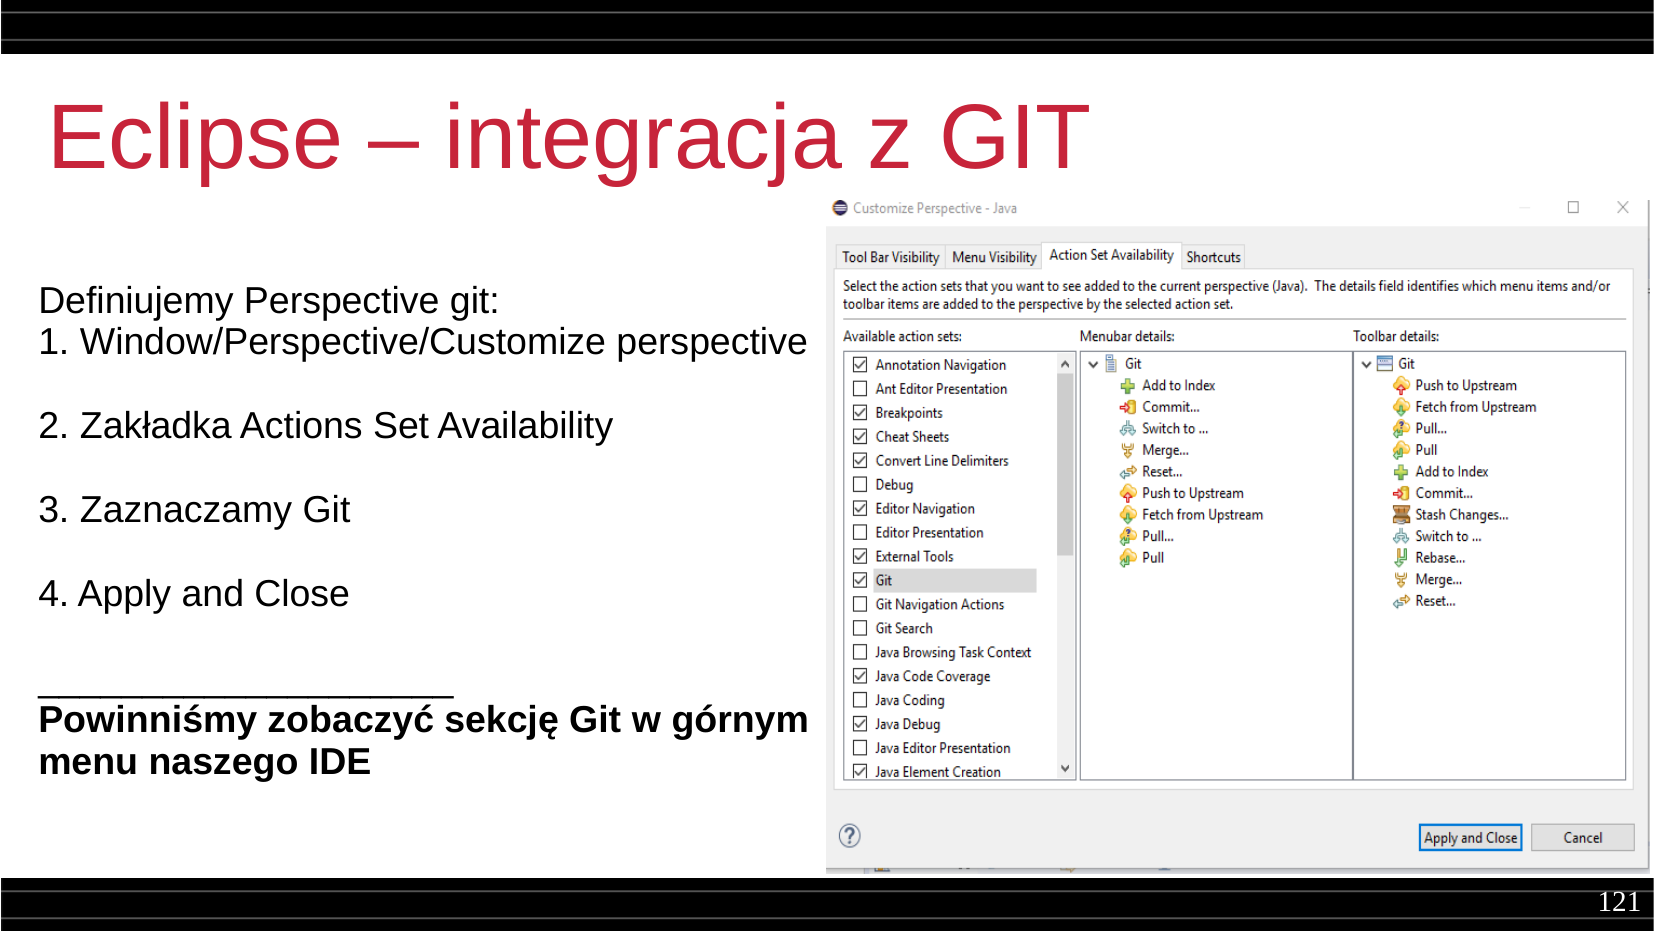

# Eclipse – integracja z GIT
Definiujemy Perspective git:
1. Window/Perspective/Customize perspective
2. Zakładka Actions Set Availability
3. Zaznaczamy Git
4. Apply and Close
____________________
Powinniśmy zobaczyć sekcję Git w górnym menu naszego IDE